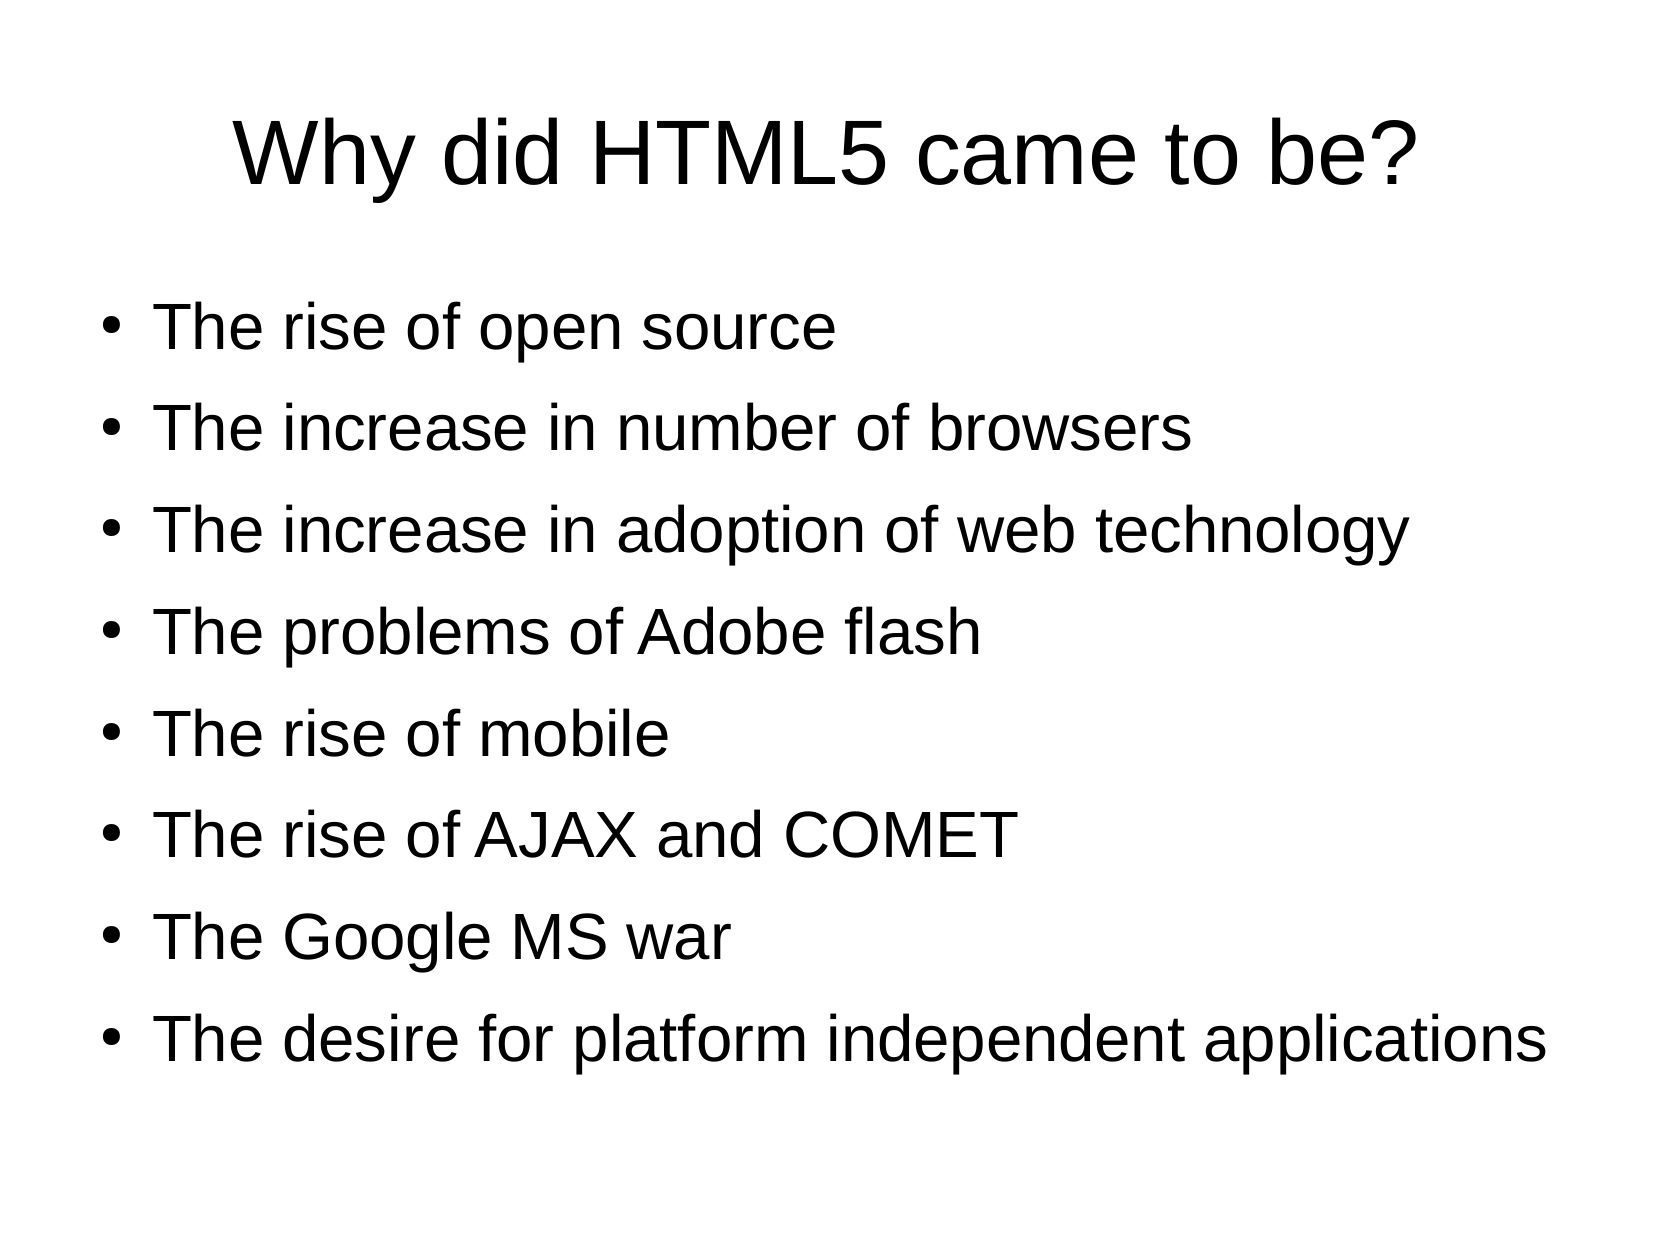

# Why did HTML5 came to be?
The rise of open source
The increase in number of browsers
The increase in adoption of web technology
The problems of Adobe flash
The rise of mobile
The rise of AJAX and COMET
The Google MS war
The desire for platform independent applications